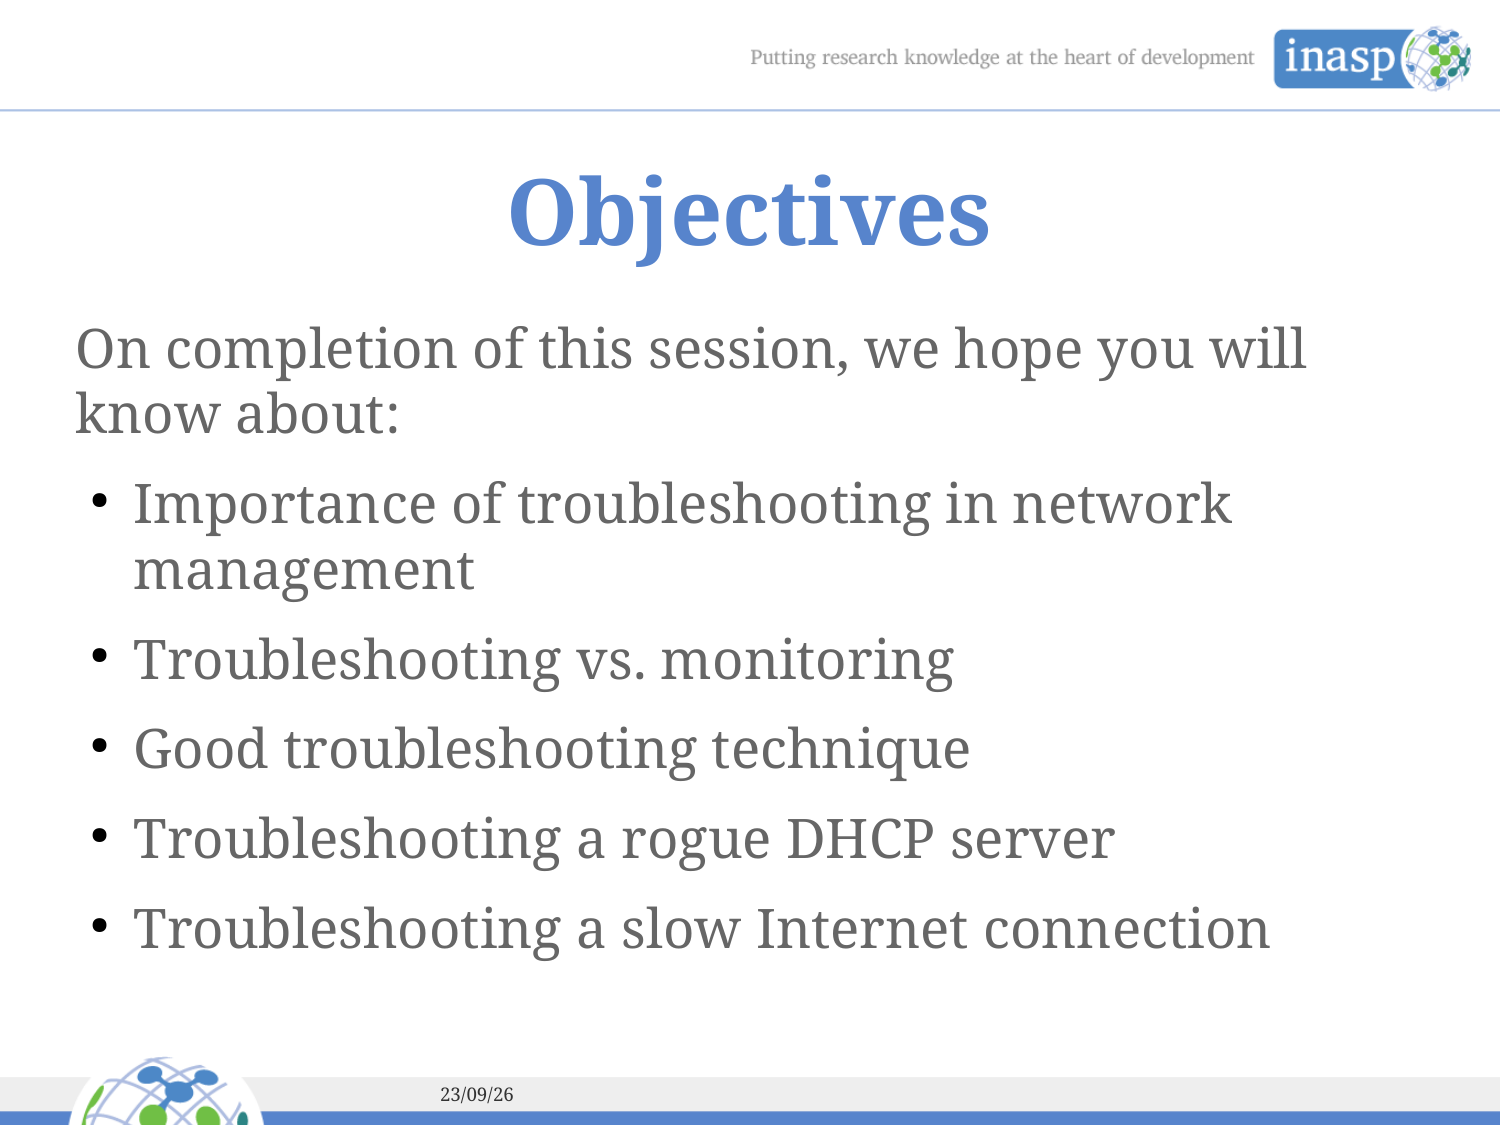

# Objectives
On completion of this session, we hope you will know about:
Importance of troubleshooting in network management
Troubleshooting vs. monitoring
Good troubleshooting technique
Troubleshooting a rogue DHCP server
Troubleshooting a slow Internet connection